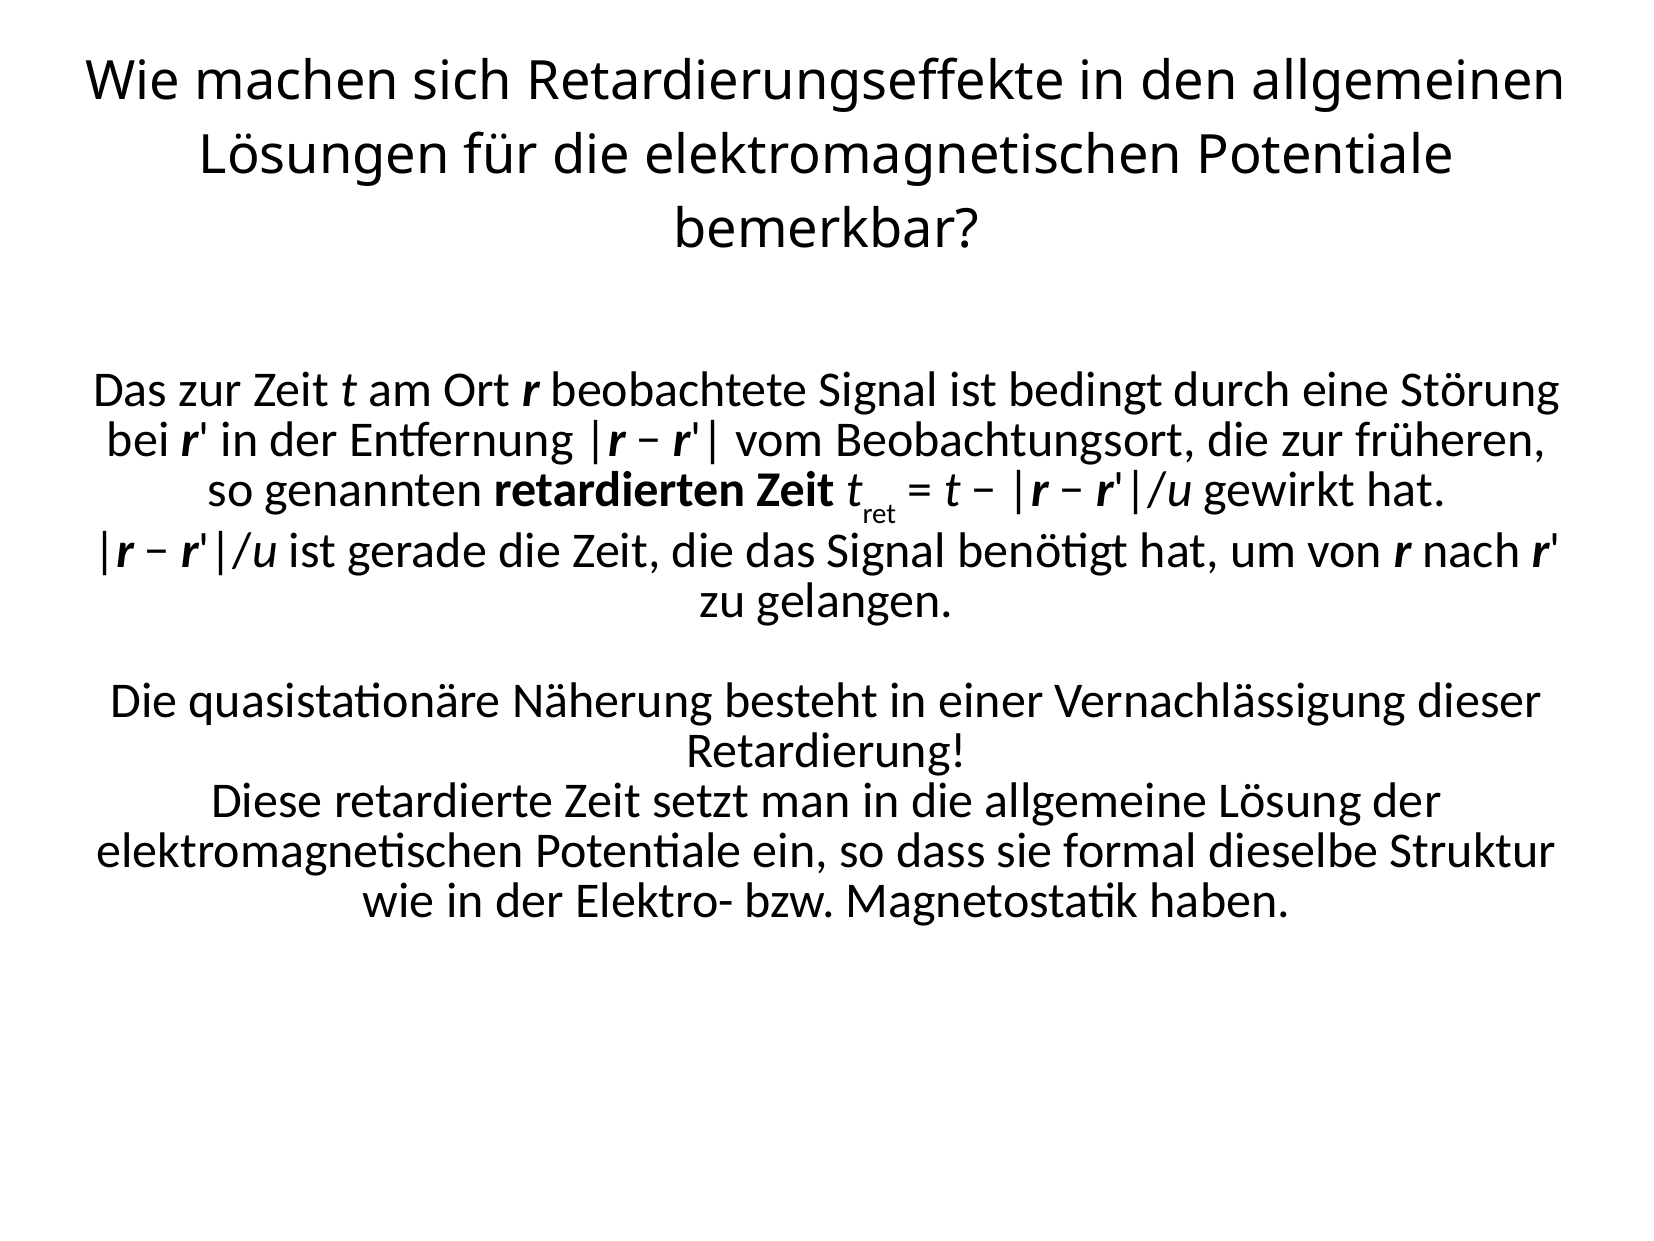

# Wie machen sich Retardierungseffekte in den allgemeinen Lösungen für die elektromagnetischen Potentiale bemerkbar?
Das zur Zeit t am Ort r beobachtete Signal ist bedingt durch eine Störung bei r' in der Entfernung |r − r'| vom Beobachtungsort, die zur früheren, so genannten retardierten Zeit tret = t − |r − r'|/u gewirkt hat.
|r − r'|/u ist gerade die Zeit, die das Signal benötigt hat, um von r nach r' zu gelangen.
Die quasistationäre Näherung besteht in einer Vernachlässigung dieser Retardierung!
Diese retardierte Zeit setzt man in die allgemeine Lösung der elektromagnetischen Potentiale ein, so dass sie formal dieselbe Struktur wie in der Elektro- bzw. Magnetostatik haben.